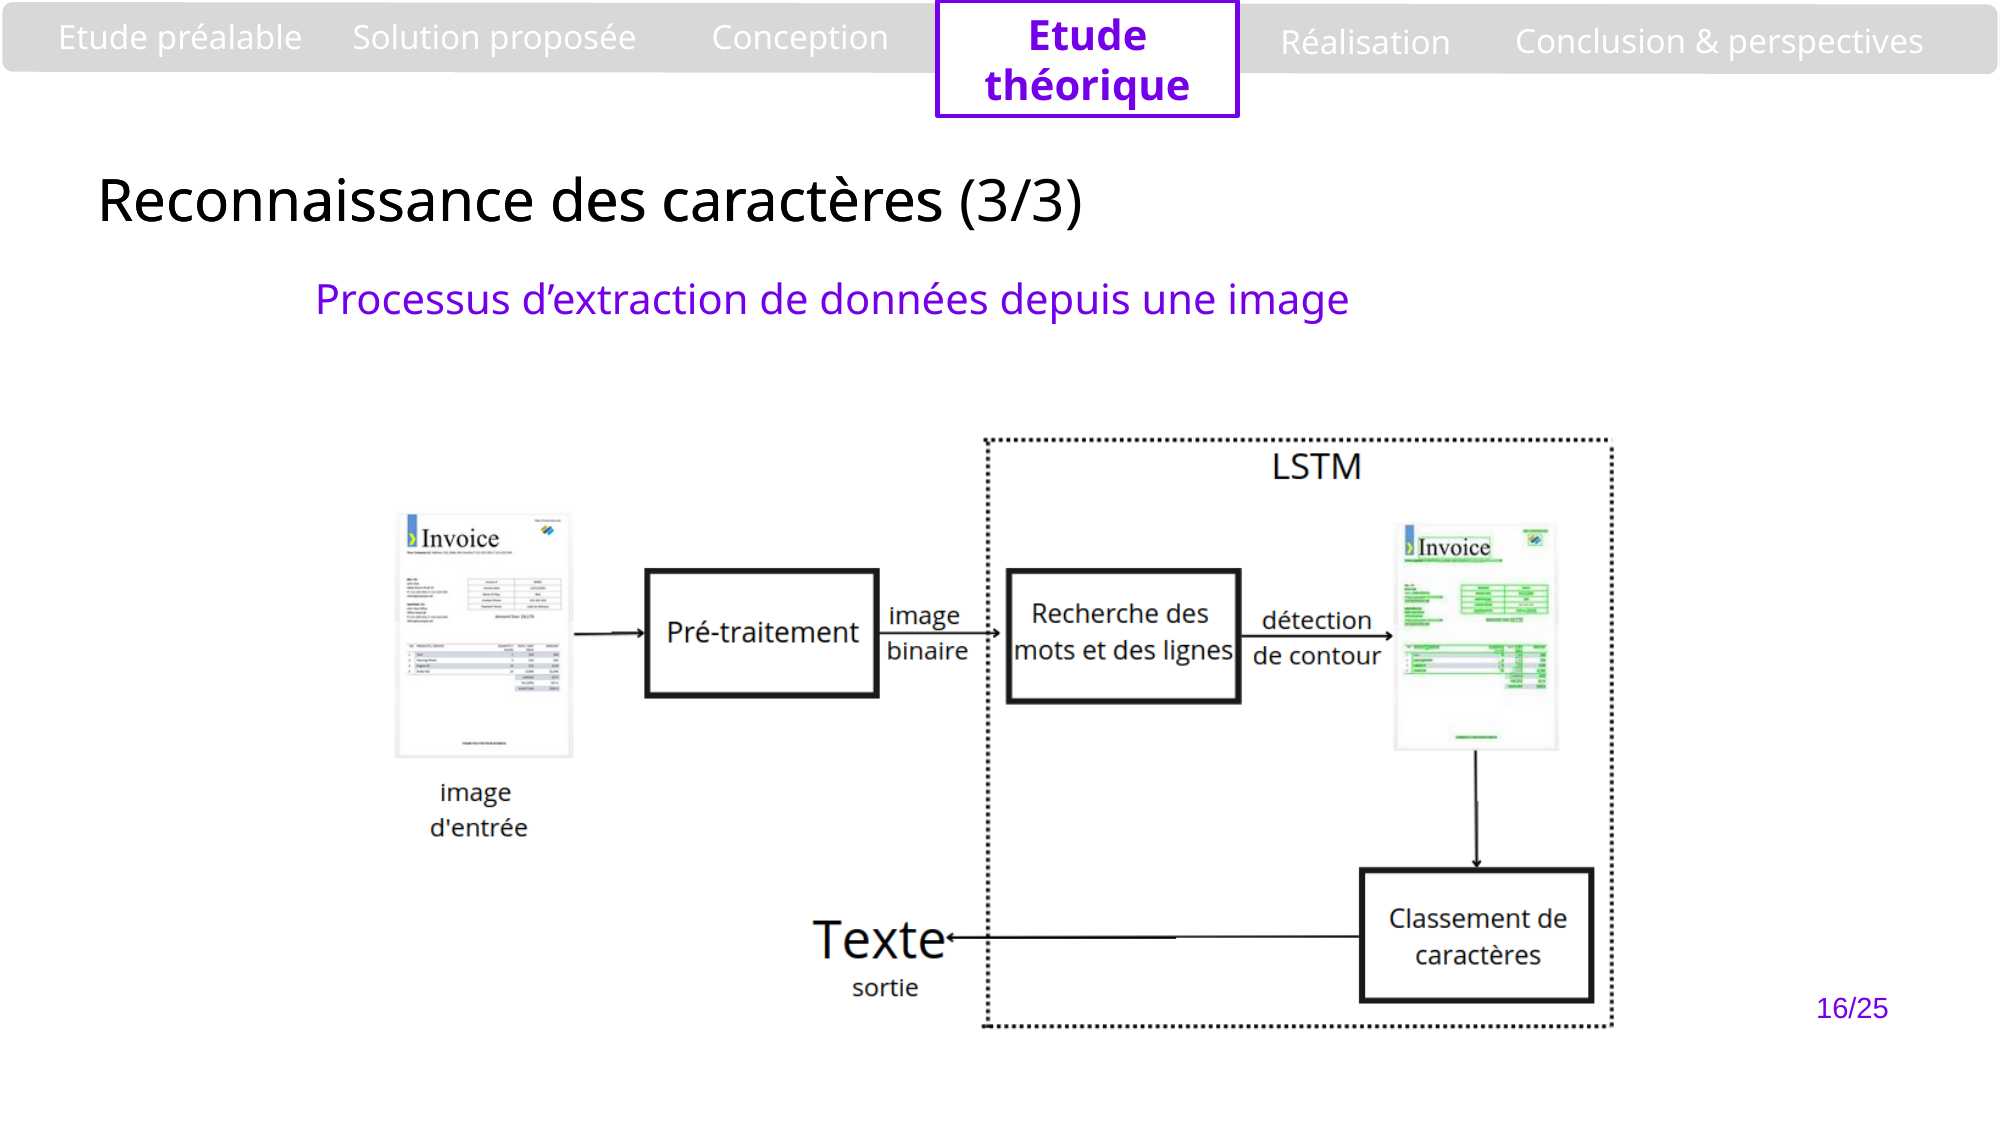

Etude préalable
Solution proposée
Conception
Etude théorique
Conclusion & perspectives
Réalisation
Reconnaissance des caractères
Reconnaissance des caractères (3/3)
Processus d’extraction de données depuis une image